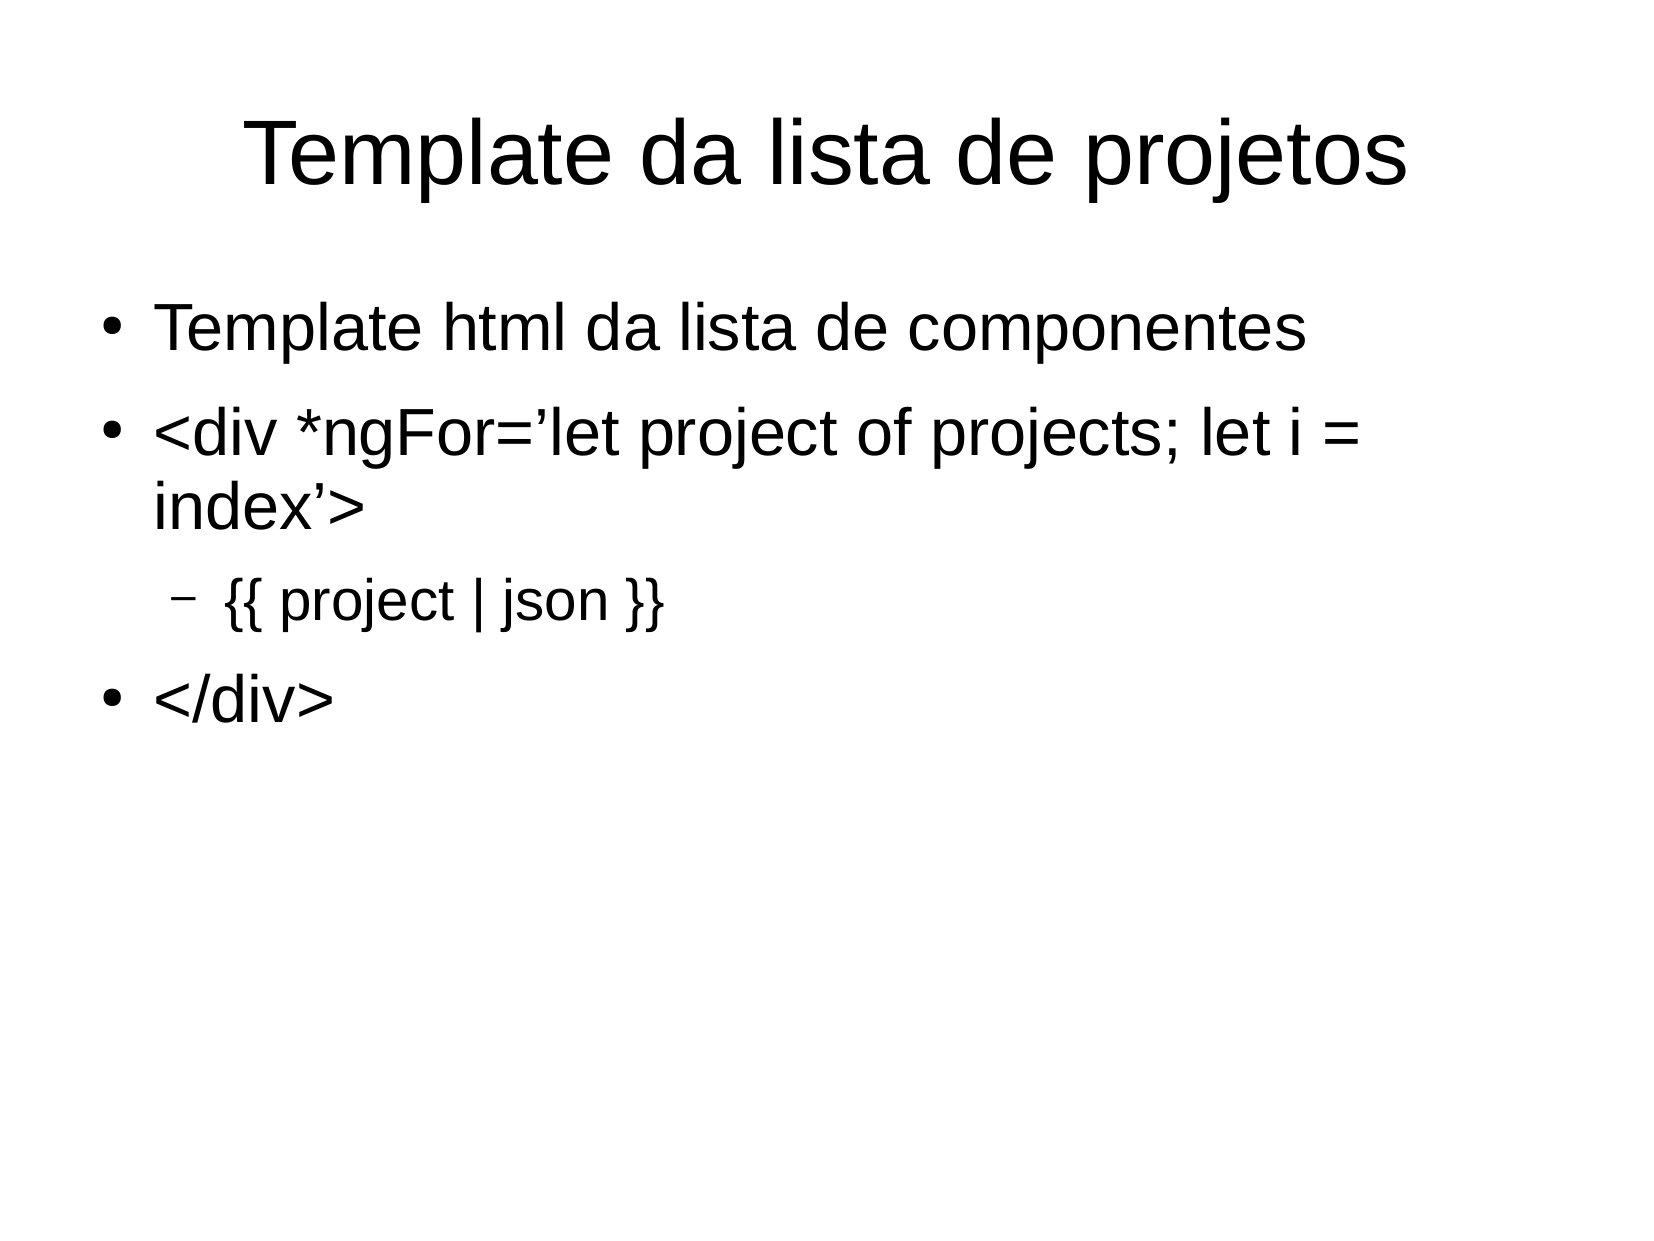

# Template da lista de projetos
Template html da lista de componentes
<div *ngFor=’let project of projects; let i = index’>
{{ project | json }}
</div>